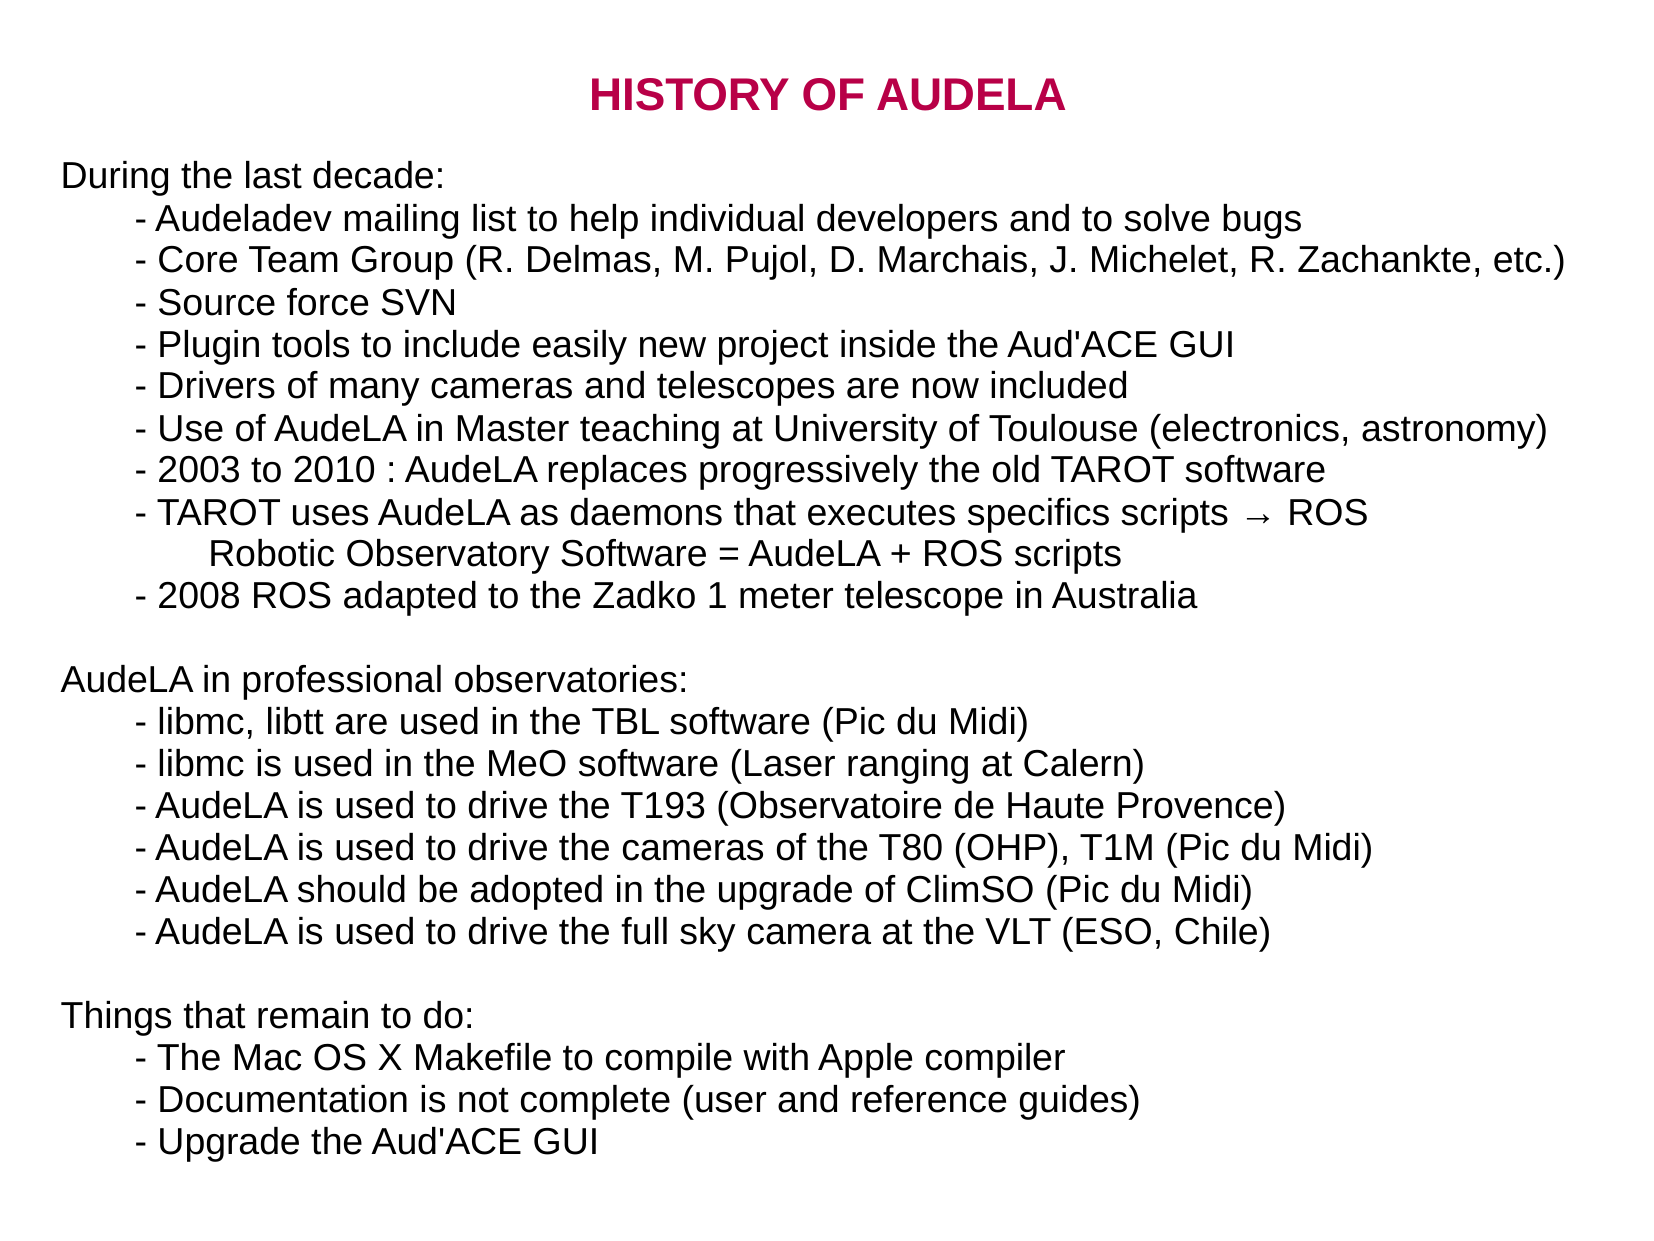

HISTORY OF AUDELA
During the last decade:
	- Audeladev mailing list to help individual developers and to solve bugs
	- Core Team Group (R. Delmas, M. Pujol, D. Marchais, J. Michelet, R. Zachankte, etc.)
	- Source force SVN
	- Plugin tools to include easily new project inside the Aud'ACE GUI
	- Drivers of many cameras and telescopes are now included
	- Use of AudeLA in Master teaching at University of Toulouse (electronics, astronomy)
	- 2003 to 2010 : AudeLA replaces progressively the old TAROT software
	- TAROT uses AudeLA as daemons that executes specifics scripts → ROS
		Robotic Observatory Software = AudeLA + ROS scripts
	- 2008 ROS adapted to the Zadko 1 meter telescope in Australia
AudeLA in professional observatories:
	- libmc, libtt are used in the TBL software (Pic du Midi)
	- libmc is used in the MeO software (Laser ranging at Calern)
	- AudeLA is used to drive the T193 (Observatoire de Haute Provence)
	- AudeLA is used to drive the cameras of the T80 (OHP), T1M (Pic du Midi)
	- AudeLA should be adopted in the upgrade of ClimSO (Pic du Midi)
	- AudeLA is used to drive the full sky camera at the VLT (ESO, Chile)
Things that remain to do:
	- The Mac OS X Makefile to compile with Apple compiler
	- Documentation is not complete (user and reference guides)
	- Upgrade the Aud'ACE GUI